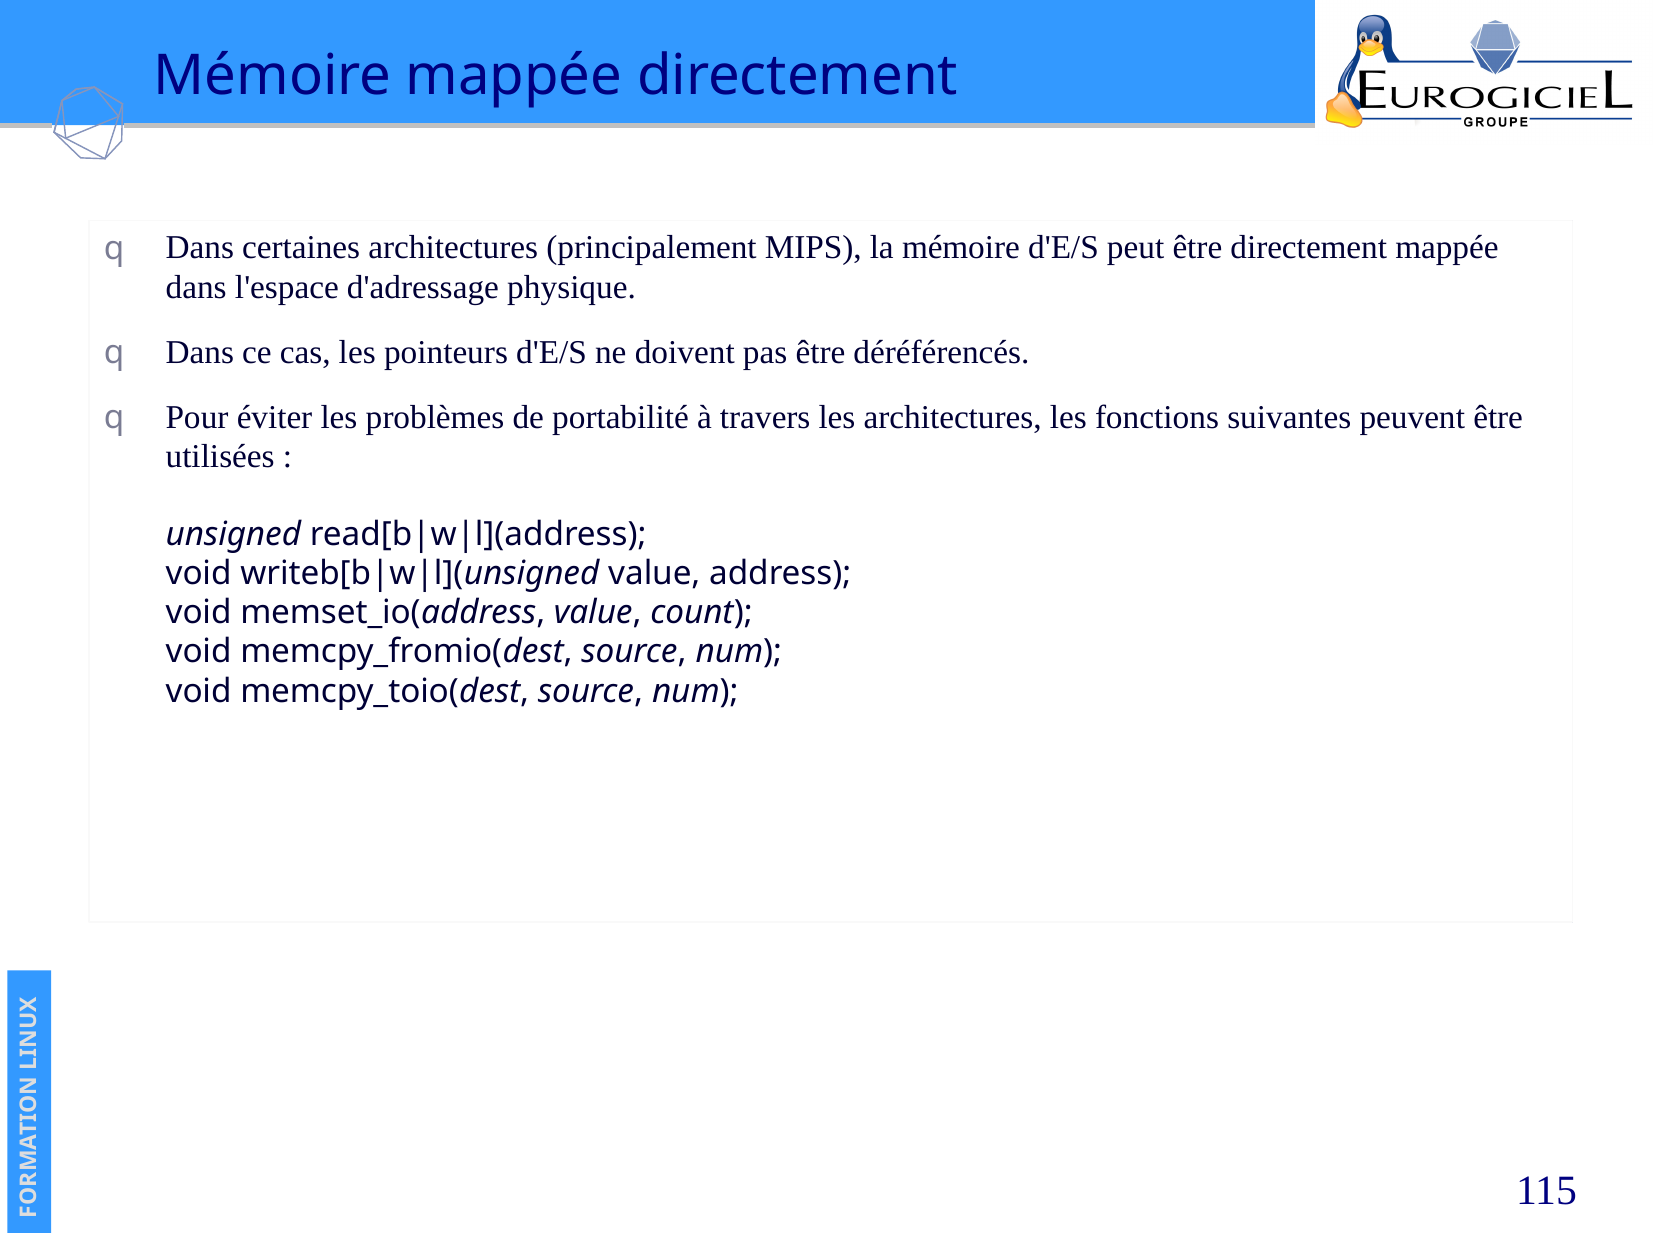

# Mémoire mappée directement
Dans certaines architectures (principalement MIPS), la mémoire d'E/S peut être directement mappée dans l'espace d'adressage physique.
Dans ce cas, les pointeurs d'E/S ne doivent pas être déréférencés.
Pour éviter les problèmes de portabilité à travers les architectures, les fonctions suivantes peuvent être utilisées :
unsigned read[b|w|l](address);
void writeb[b|w|l](unsigned value, address);
void memset_io(address, value, count);
void memcpy_fromio(dest, source, num);
void memcpy_toio(dest, source, num);